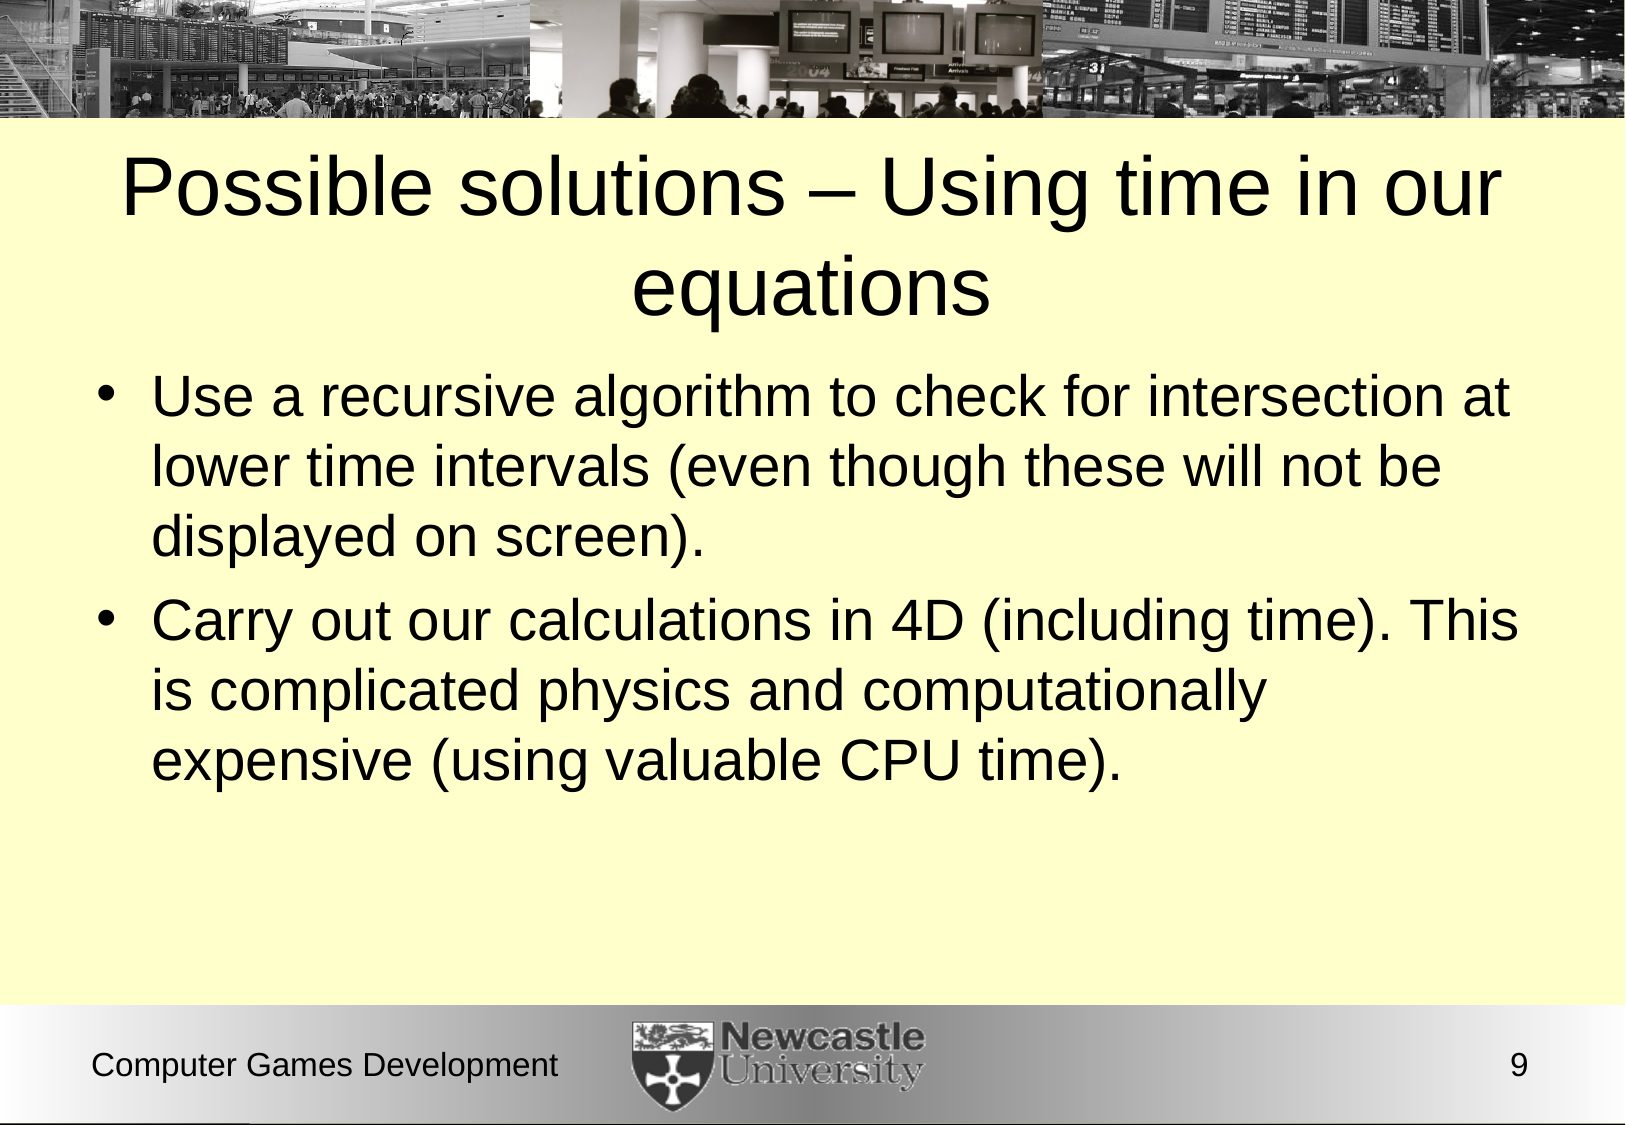

Possible solutions – Using time in our equations
Use a recursive algorithm to check for intersection at lower time intervals (even though these will not be displayed on screen).
Carry out our calculations in 4D (including time). This is complicated physics and computationally expensive (using valuable CPU time).
Computer Games Development